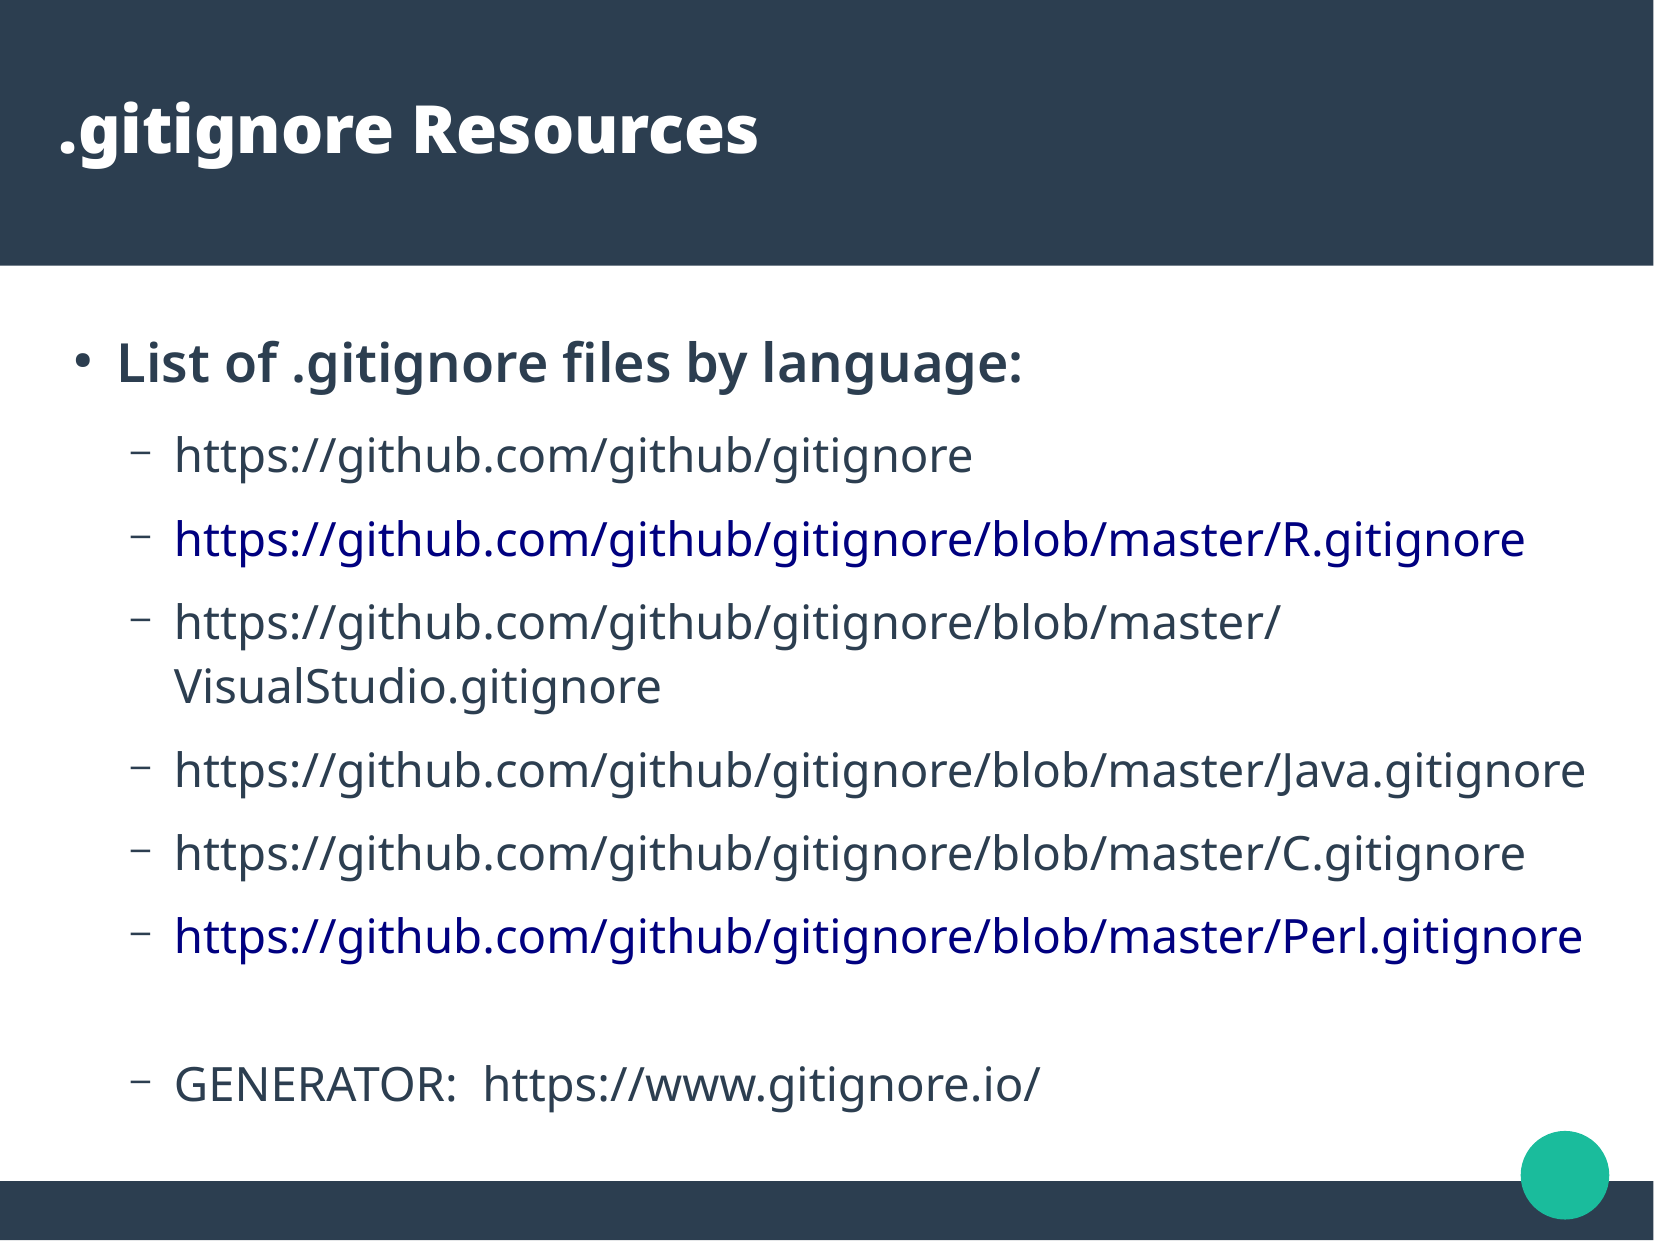

# .gitignore Resources
List of .gitignore files by language:
https://github.com/github/gitignore
https://github.com/github/gitignore/blob/master/R.gitignore
https://github.com/github/gitignore/blob/master/VisualStudio.gitignore
https://github.com/github/gitignore/blob/master/Java.gitignore
https://github.com/github/gitignore/blob/master/C.gitignore
https://github.com/github/gitignore/blob/master/Perl.gitignore
GENERATOR: https://www.gitignore.io/